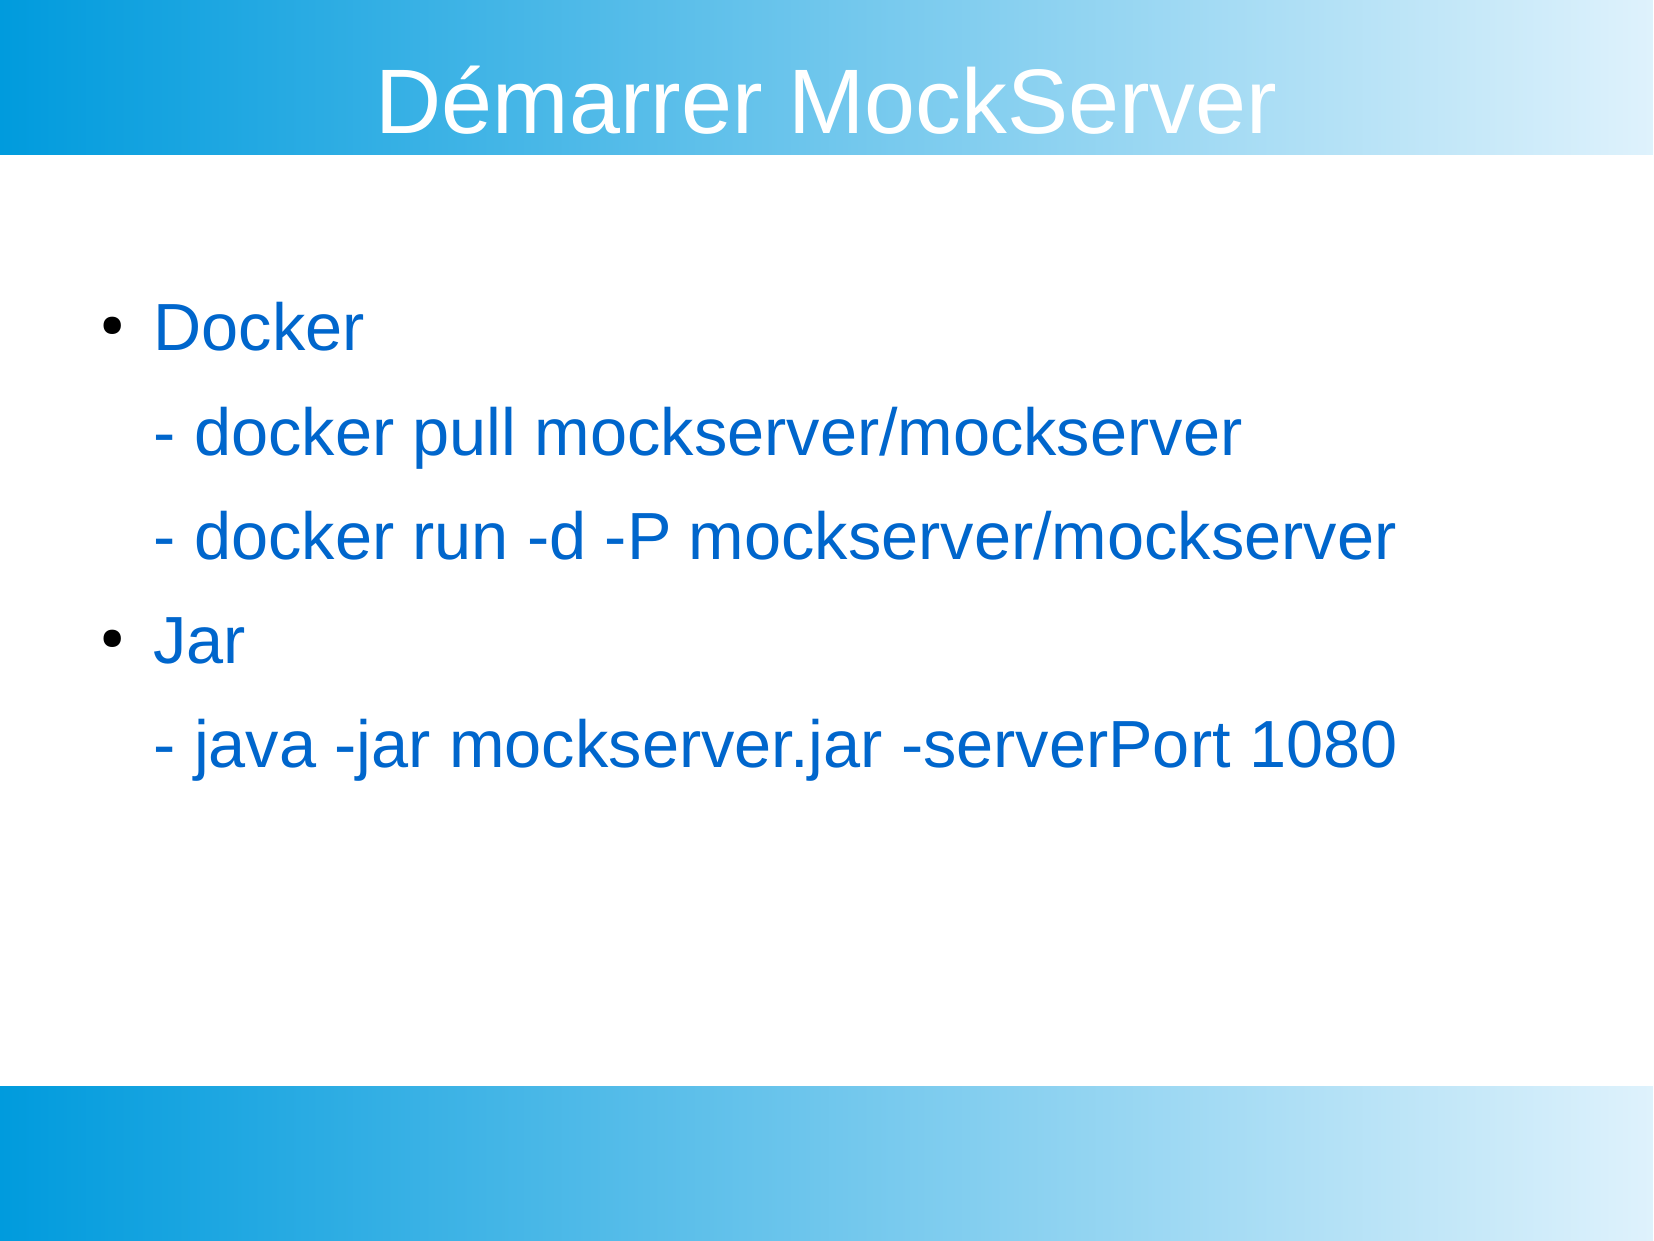

# Démarrer MockServer
Docker
- docker pull mockserver/mockserver
- docker run -d -P mockserver/mockserver
Jar
- java -jar mockserver.jar -serverPort 1080